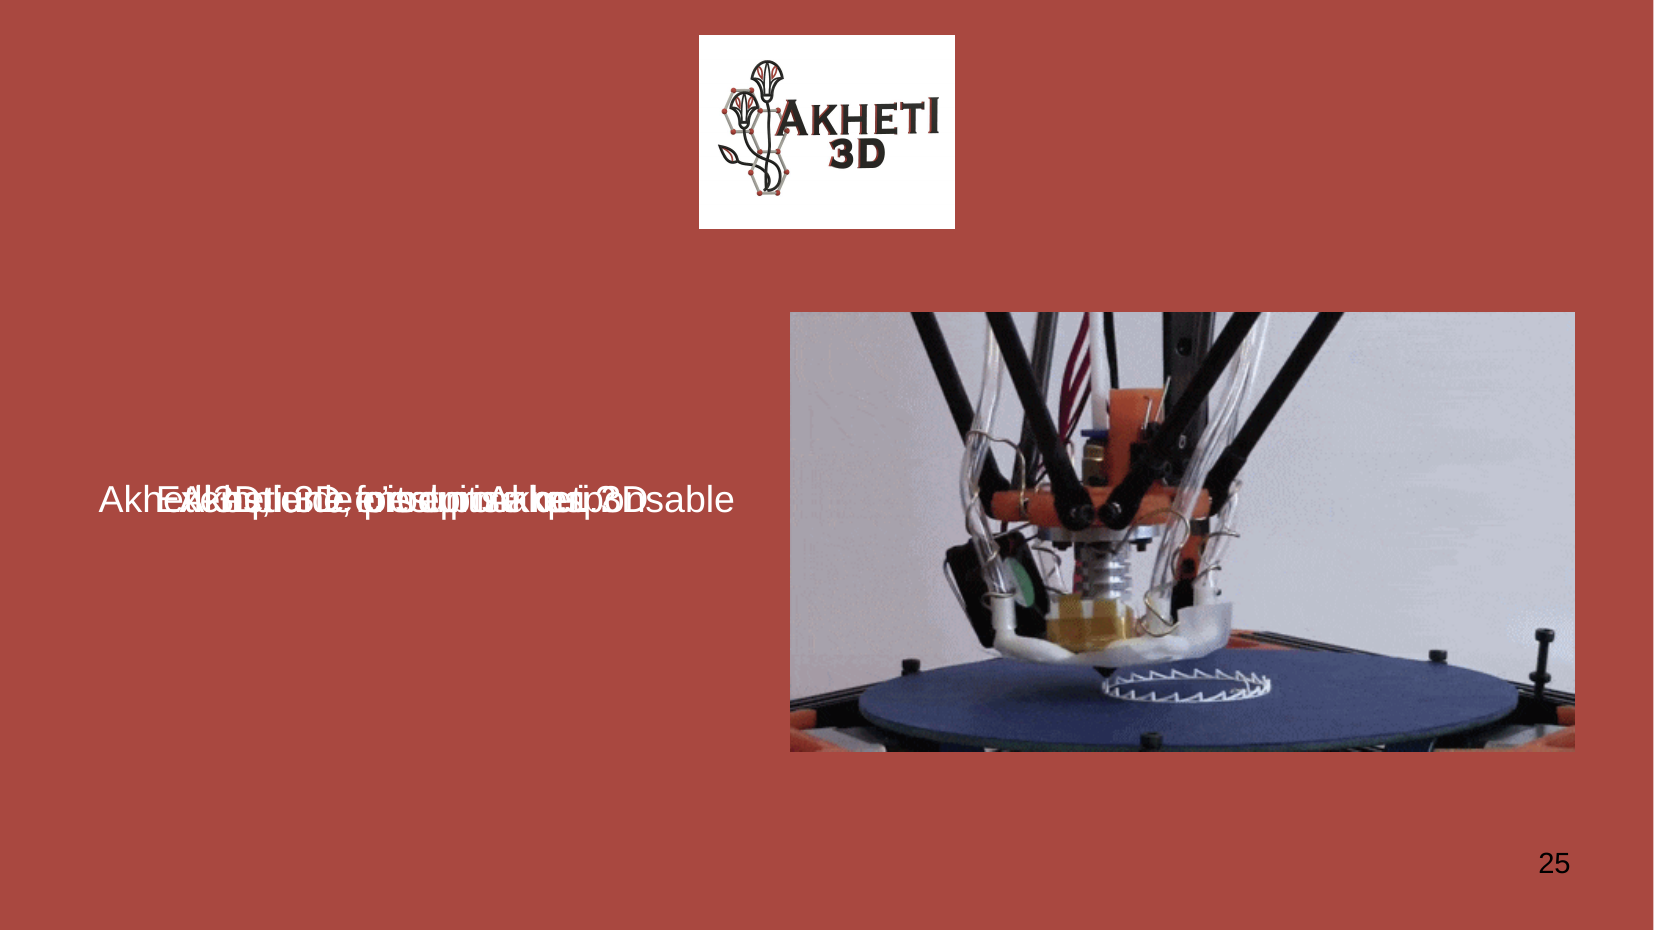

Akheti 3D, une entreprise responsable
Exemple de produit Akheti 3D
Akheti 3D, c’est pour qui ?
Il est une fois un maker...
25